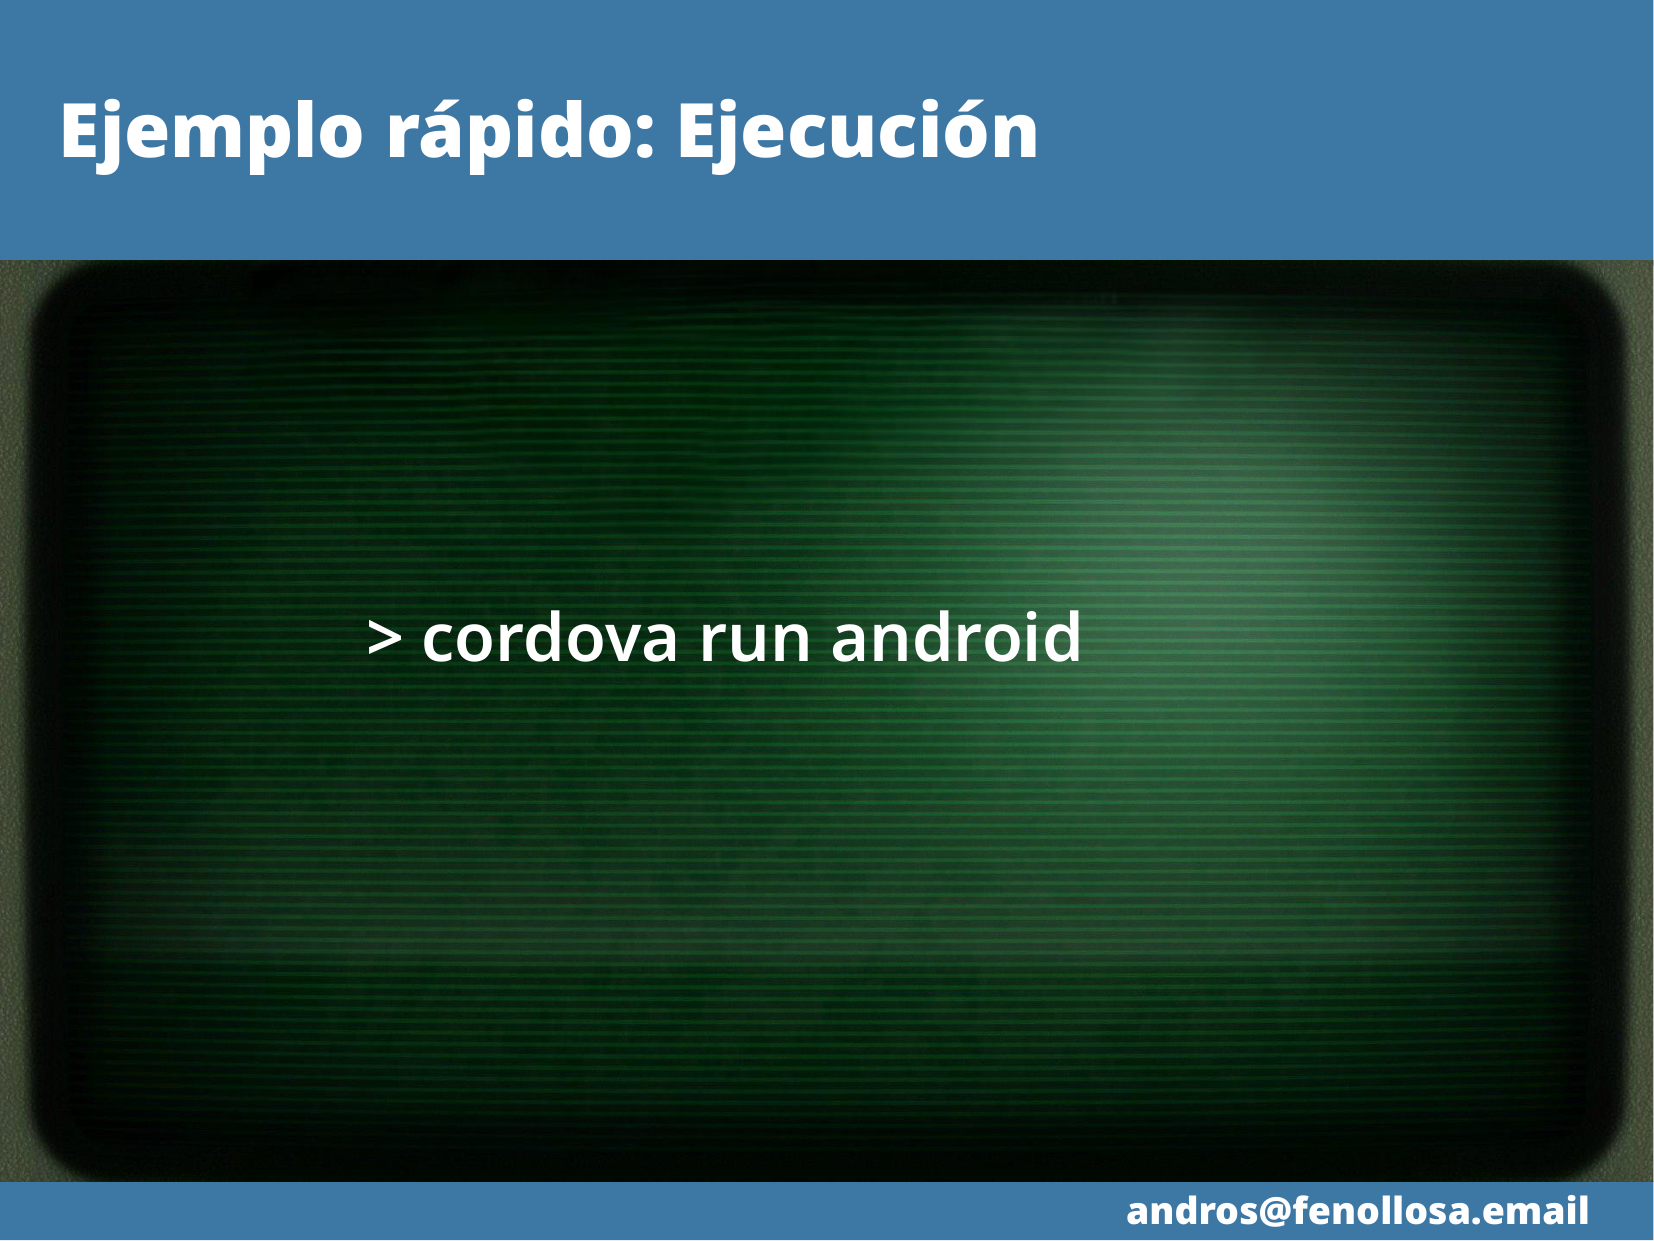

# Ejemplo rápido: Ejecución
> cordova run android